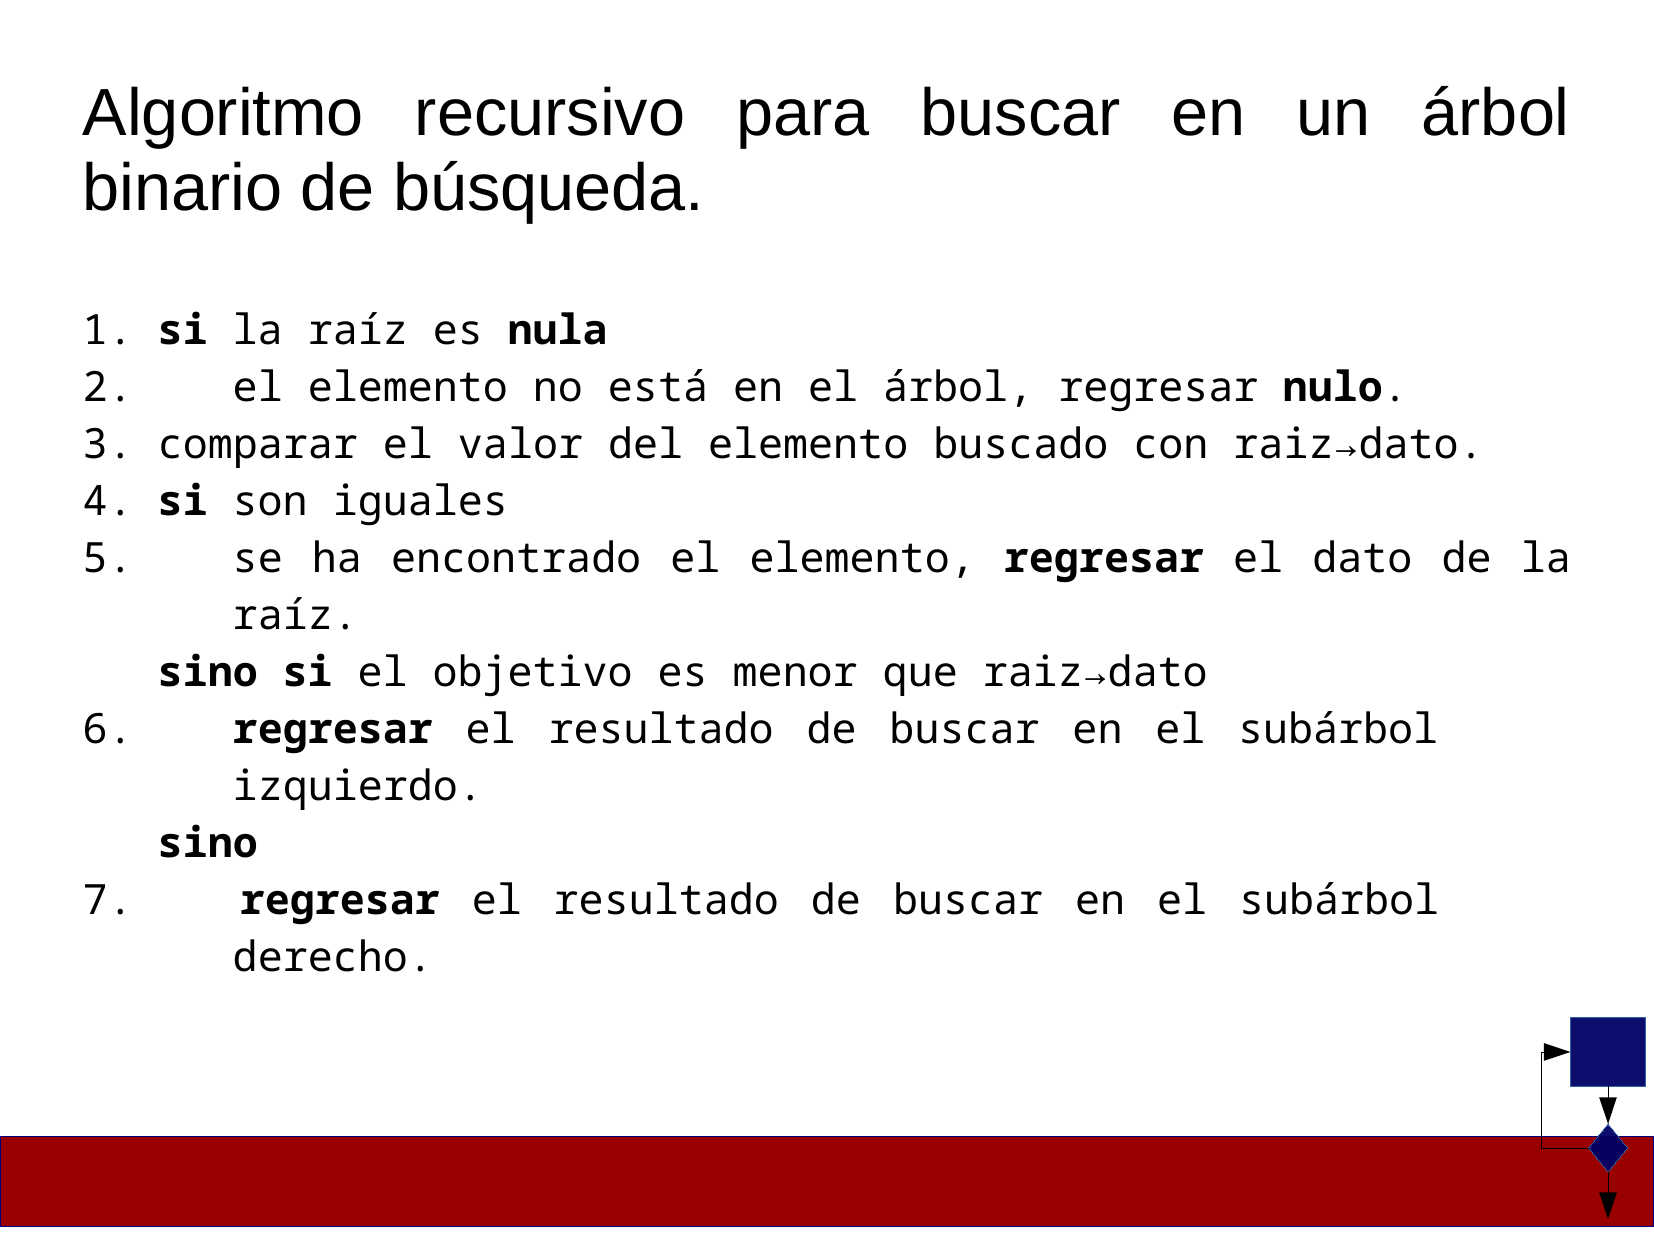

# Algoritmo recursivo para buscar en un árbol binario de búsqueda.
1. si la raíz es nula
2.		el elemento no está en el árbol, regresar nulo.
3. comparar el valor del elemento buscado con raiz→dato.
4. si son iguales
5.		se ha encontrado el elemento, regresar el dato de la 		raíz.
	sino si el objetivo es menor que raiz→dato
6.		regresar el resultado de buscar en el subárbol 				izquierdo.
	sino
7. 	regresar el resultado de buscar en el subárbol 				derecho.